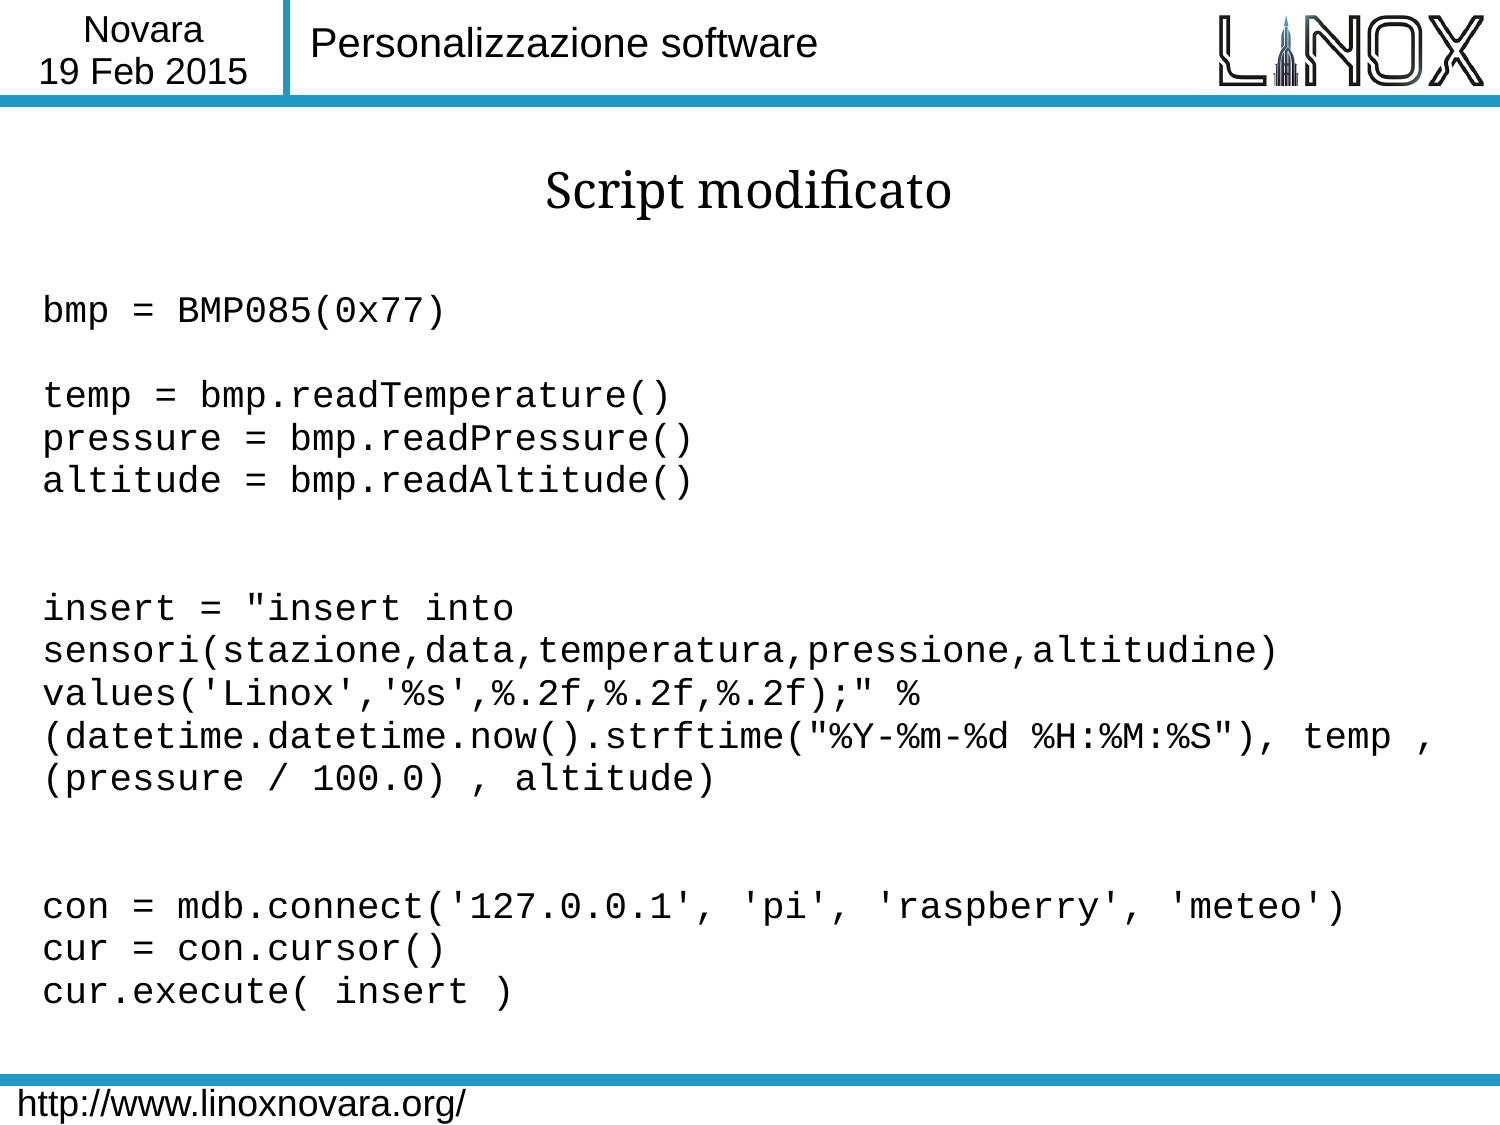

# Personalizzazione software
Script modificato
bmp = BMP085(0x77)
temp = bmp.readTemperature()
pressure = bmp.readPressure()
altitude = bmp.readAltitude()
insert = "insert into sensori(stazione,data,temperatura,pressione,altitudine) values('Linox','%s',%.2f,%.2f,%.2f);" % (datetime.datetime.now().strftime("%Y-%m-%d %H:%M:%S"), temp , (pressure / 100.0) , altitude)
con = mdb.connect('127.0.0.1', 'pi', 'raspberry', 'meteo')
cur = con.cursor()
cur.execute( insert )